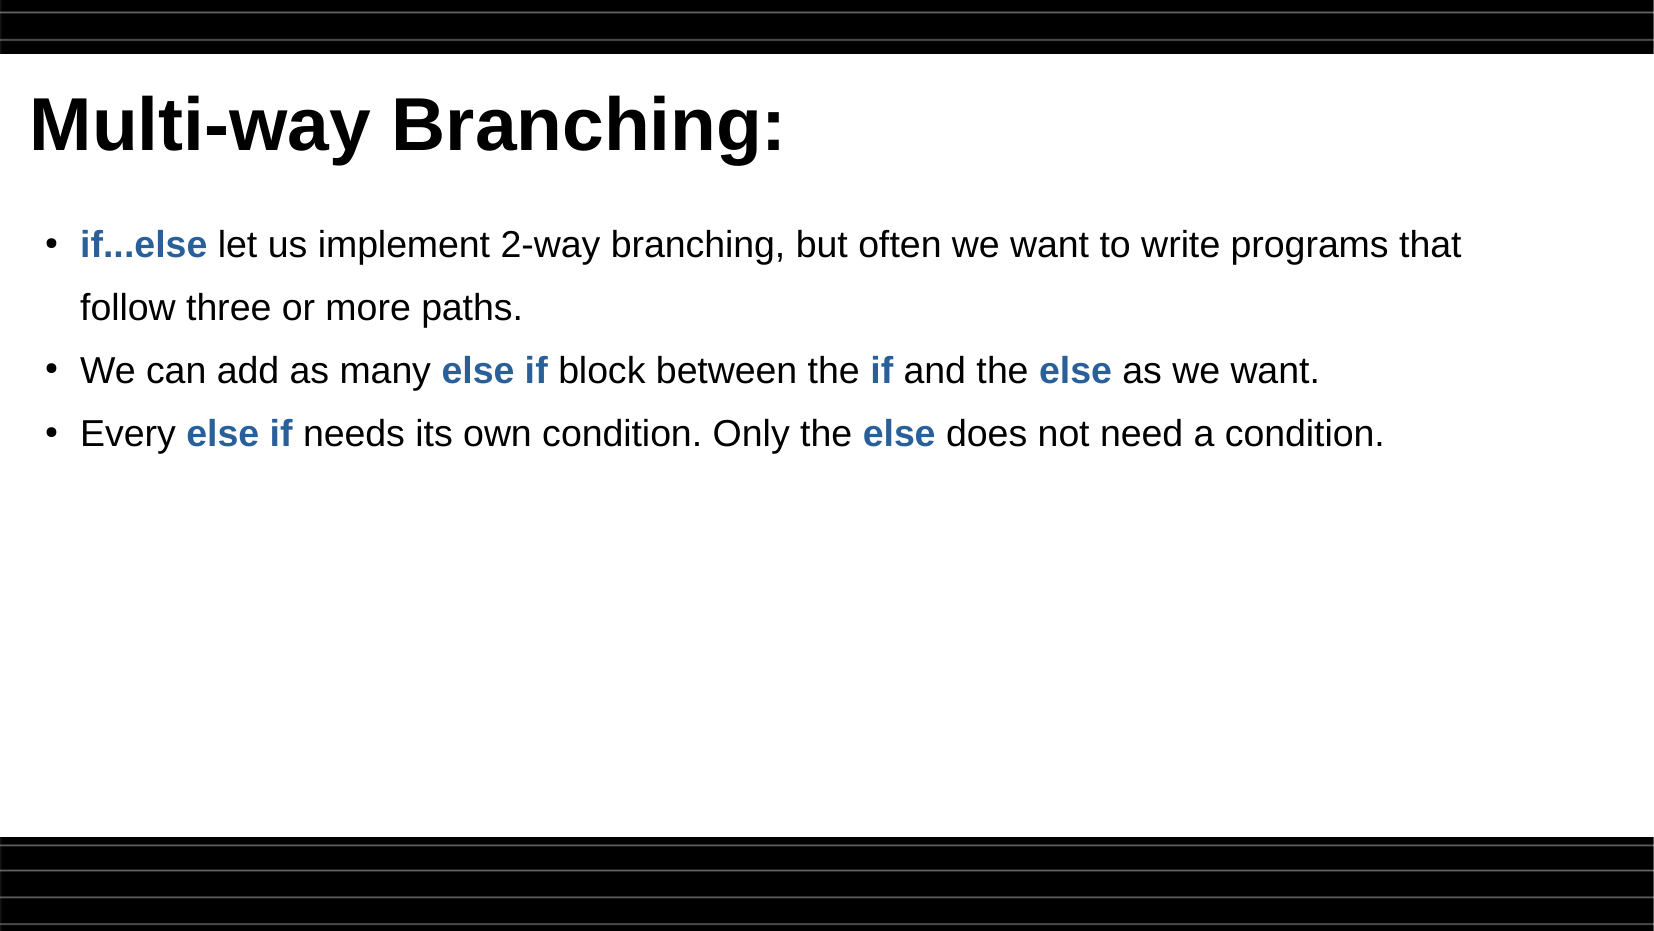

Multi-way Branching:
if...else let us implement 2-way branching, but often we want to write programs that follow three or more paths.
We can add as many else if block between the if and the else as we want.
Every else if needs its own condition. Only the else does not need a condition.